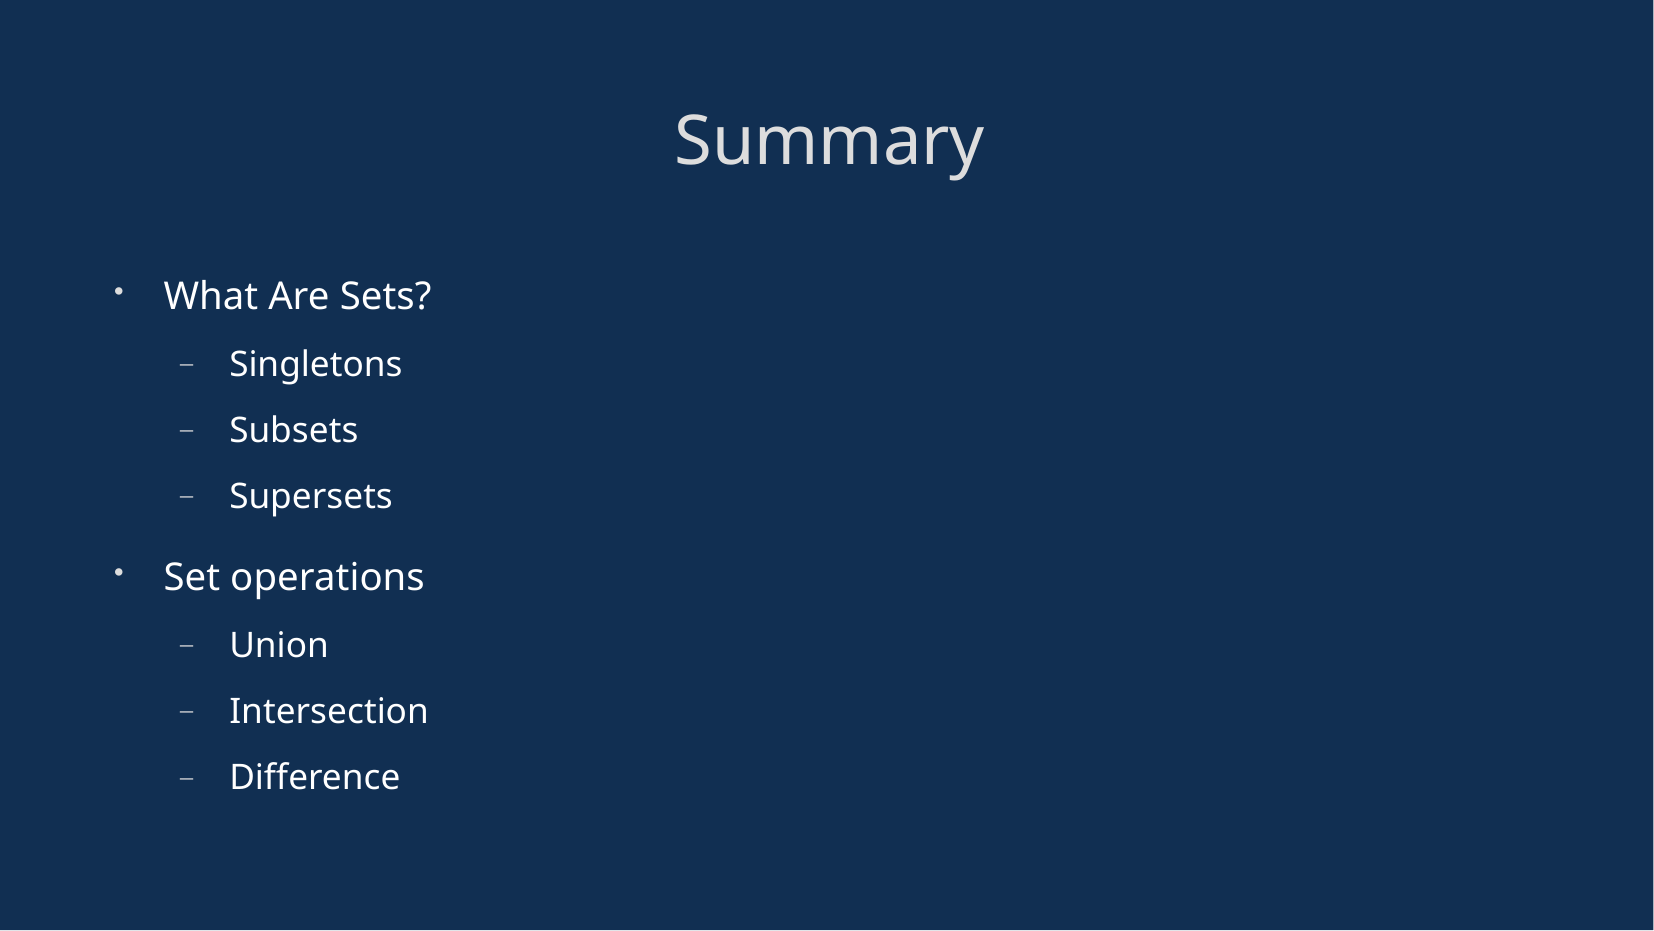

# Summary
What Are Sets?
Singletons
Subsets
Supersets
Set operations
Union
Intersection
Difference